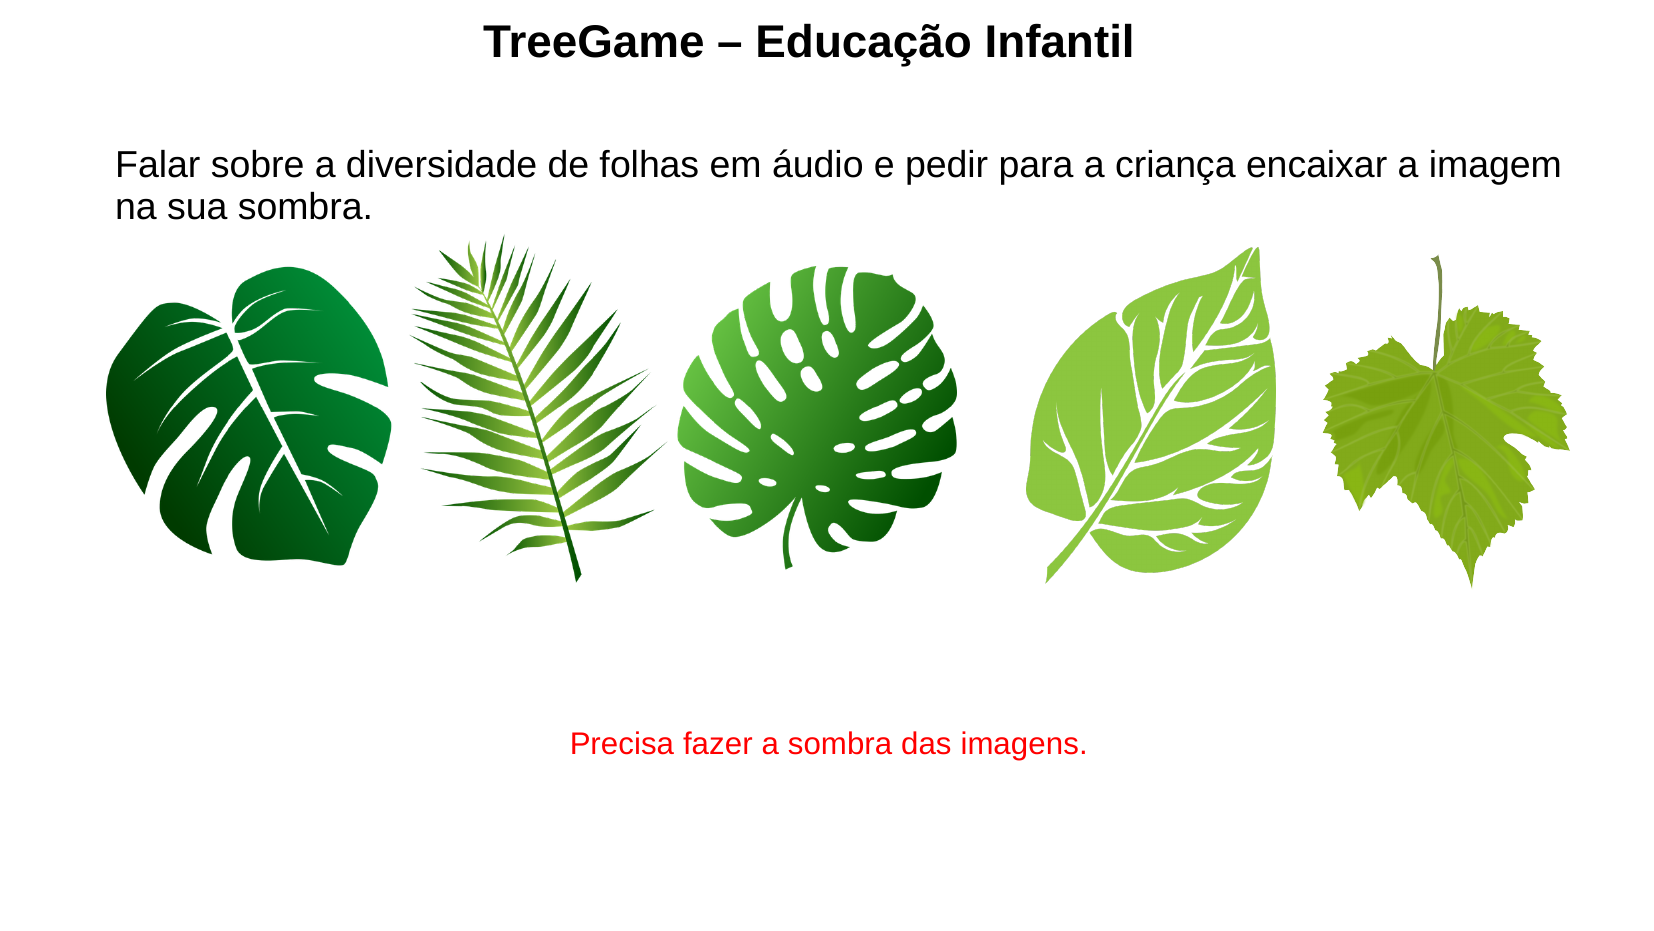

# TreeGame – Educação Infantil
Falar sobre a diversidade de folhas em áudio e pedir para a criança encaixar a imagem na sua sombra.
Precisa fazer a sombra das imagens.